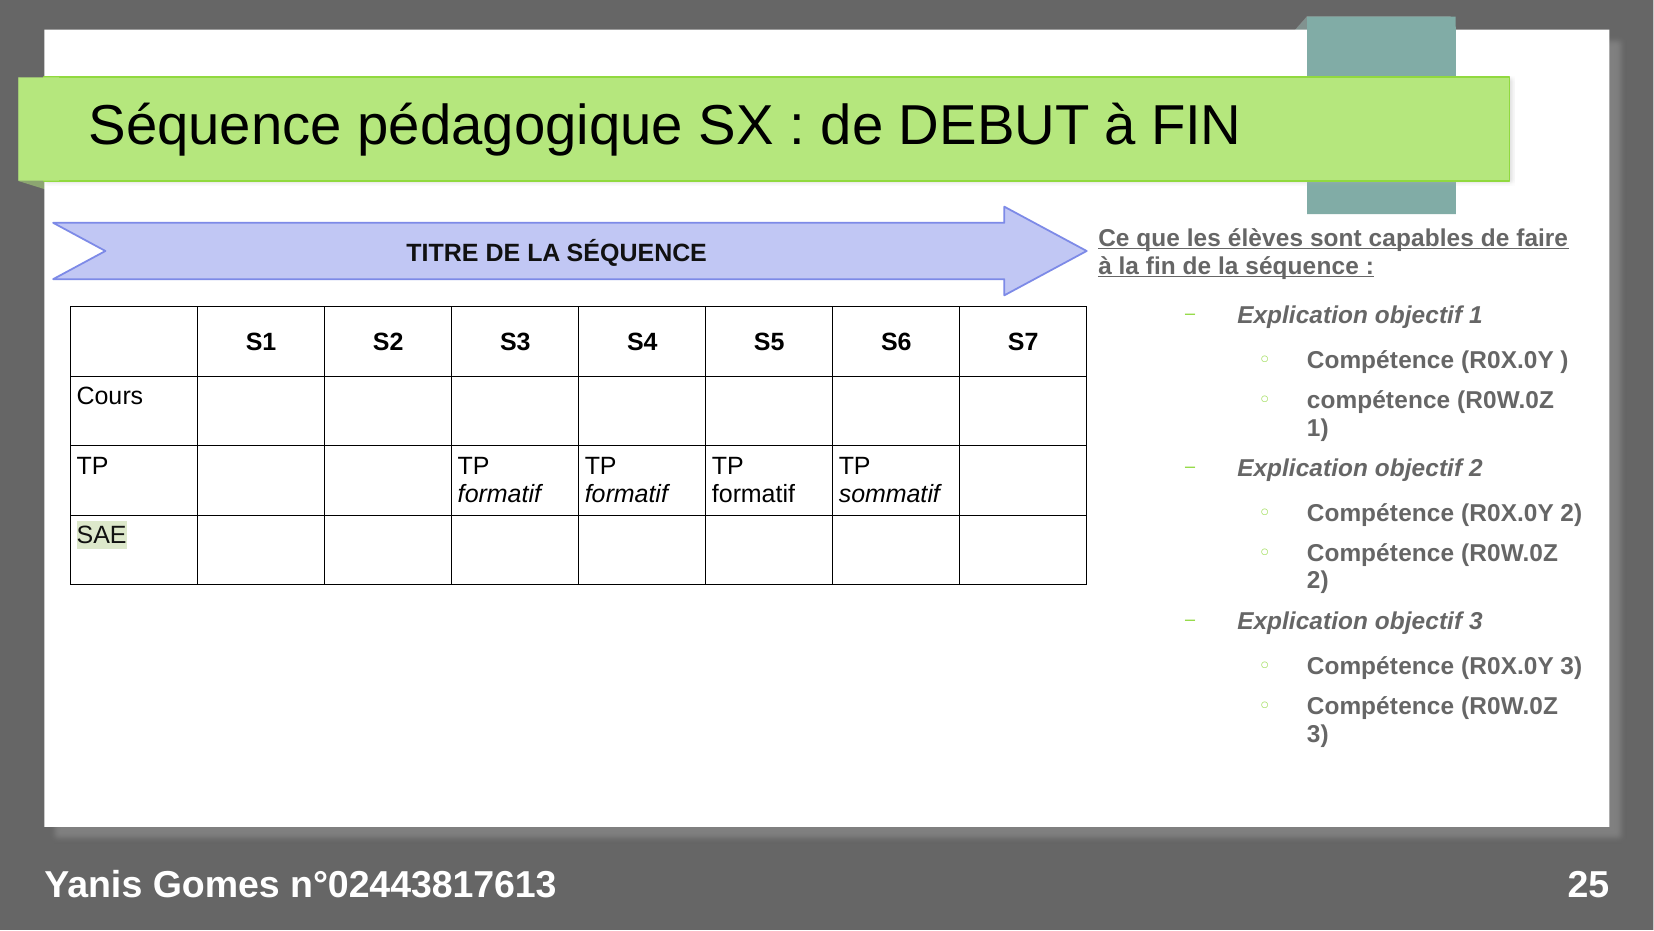

# Séquence pédagogique SX : de DEBUT à FIN
Ce que les élèves sont capables de faire à la fin de la séquence :
Explication objectif 1
Compétence (R0X.0Y )
compétence (R0W.0Z 1)
Explication objectif 2
Compétence (R0X.0Y 2)
Compétence (R0W.0Z 2)
Explication objectif 3
Compétence (R0X.0Y 3)
Compétence (R0W.0Z 3)
TITRE DE LA SÉQUENCE
| | S1 | S2 | S3 | S4 | S5 | S6 | S7 |
| --- | --- | --- | --- | --- | --- | --- | --- |
| Cours | | | | | | | |
| TP | | | TP formatif | TP formatif | TP formatif | TP sommatif | |
| SAE | | | | | | | |
Yanis Gomes n°02443817613